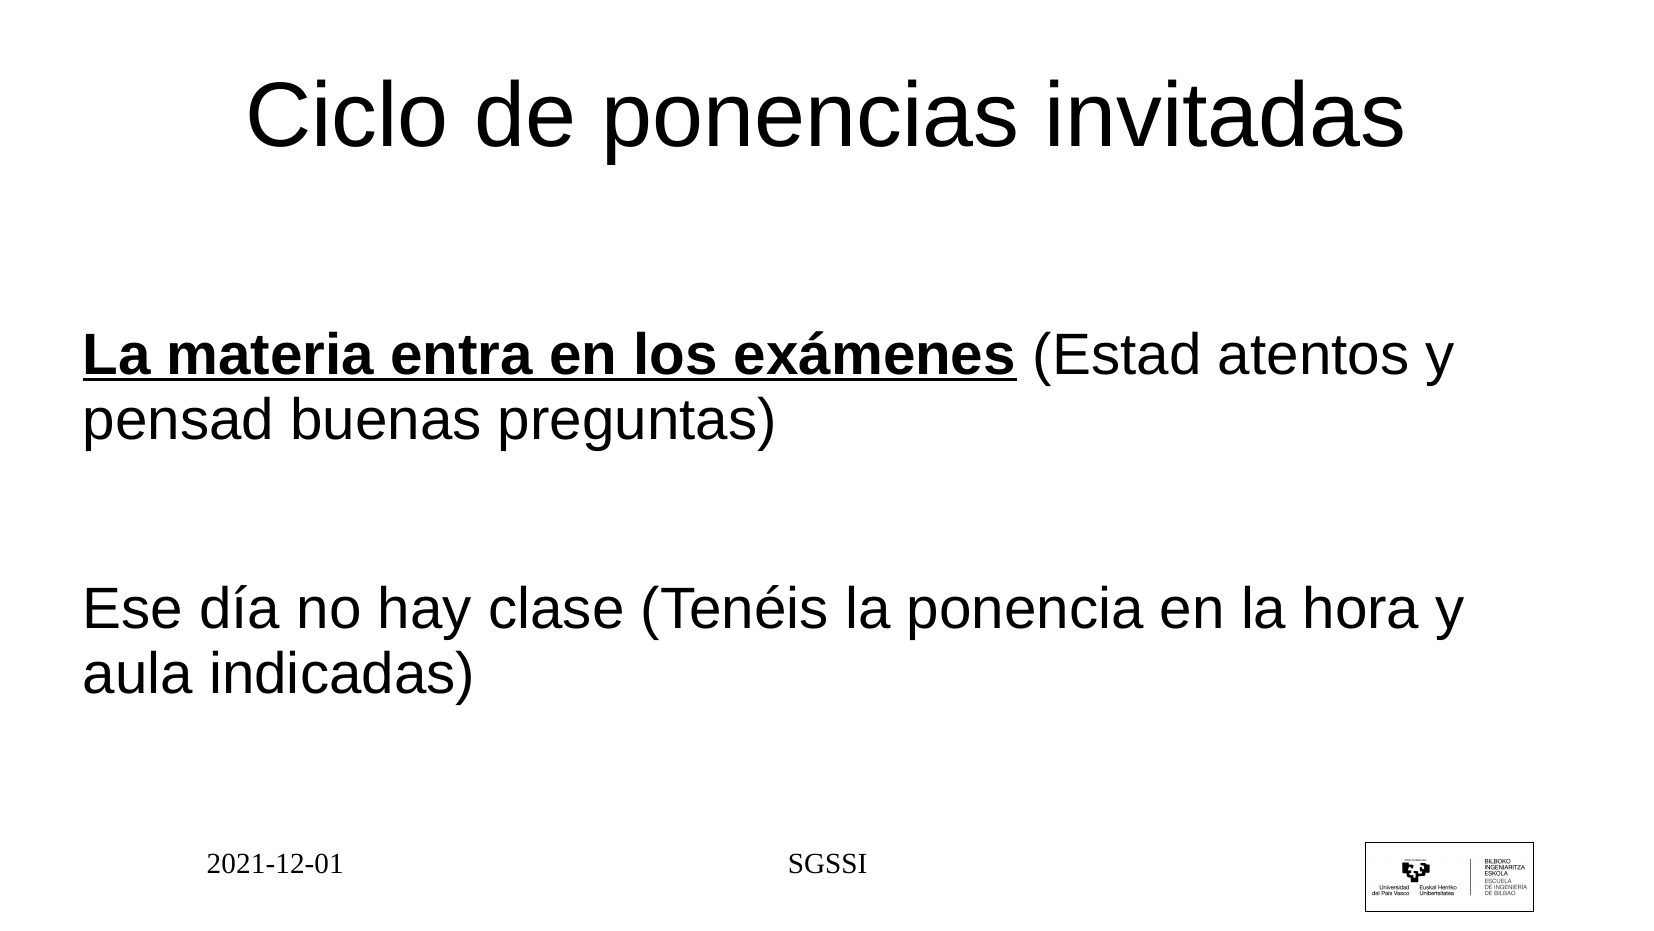

# Ciclo de ponencias invitadas
La materia entra en los exámenes (Estad atentos y pensad buenas preguntas)
Ese día no hay clase (Tenéis la ponencia en la hora y aula indicadas)